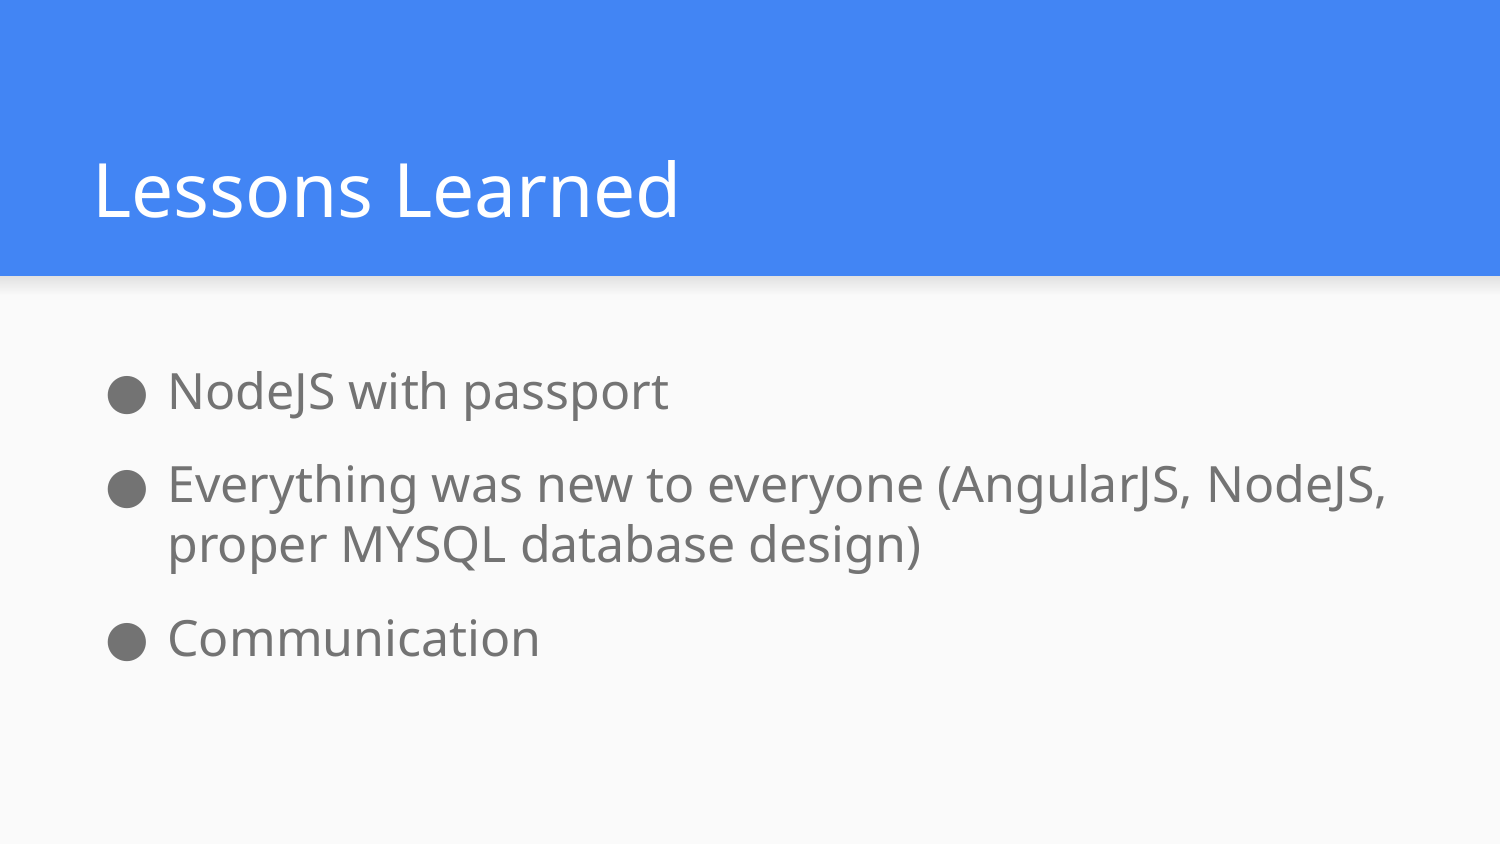

# Lessons Learned
NodeJS with passport
Everything was new to everyone (AngularJS, NodeJS, proper MYSQL database design)
Communication